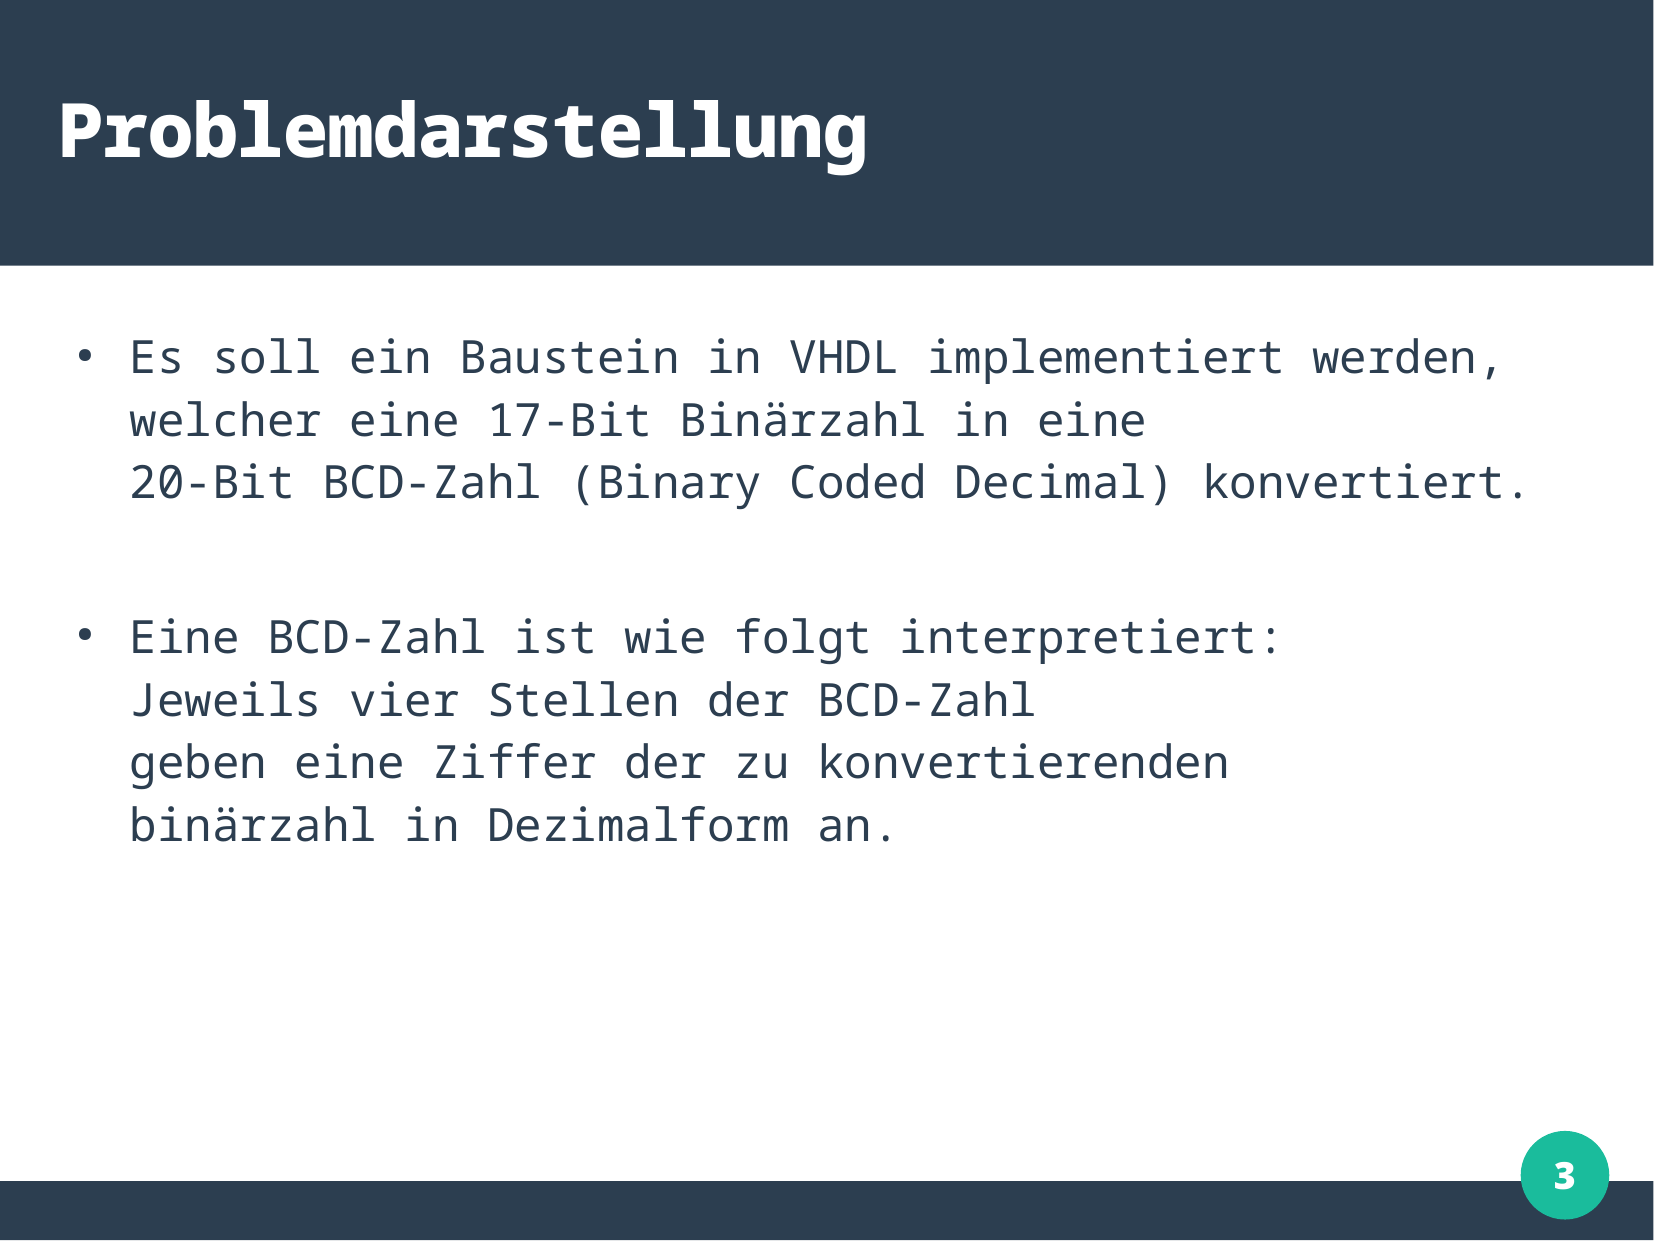

# Problemdarstellung
Es soll ein Baustein in VHDL implementiert werden, welcher eine 17-Bit Binärzahl in eine
20-Bit BCD-Zahl (Binary Coded Decimal) konvertiert.
Eine BCD-Zahl ist wie folgt interpretiert:
Jeweils vier Stellen der BCD-Zahl
geben eine Ziffer der zu konvertierenden
binärzahl in Dezimalform an.
3